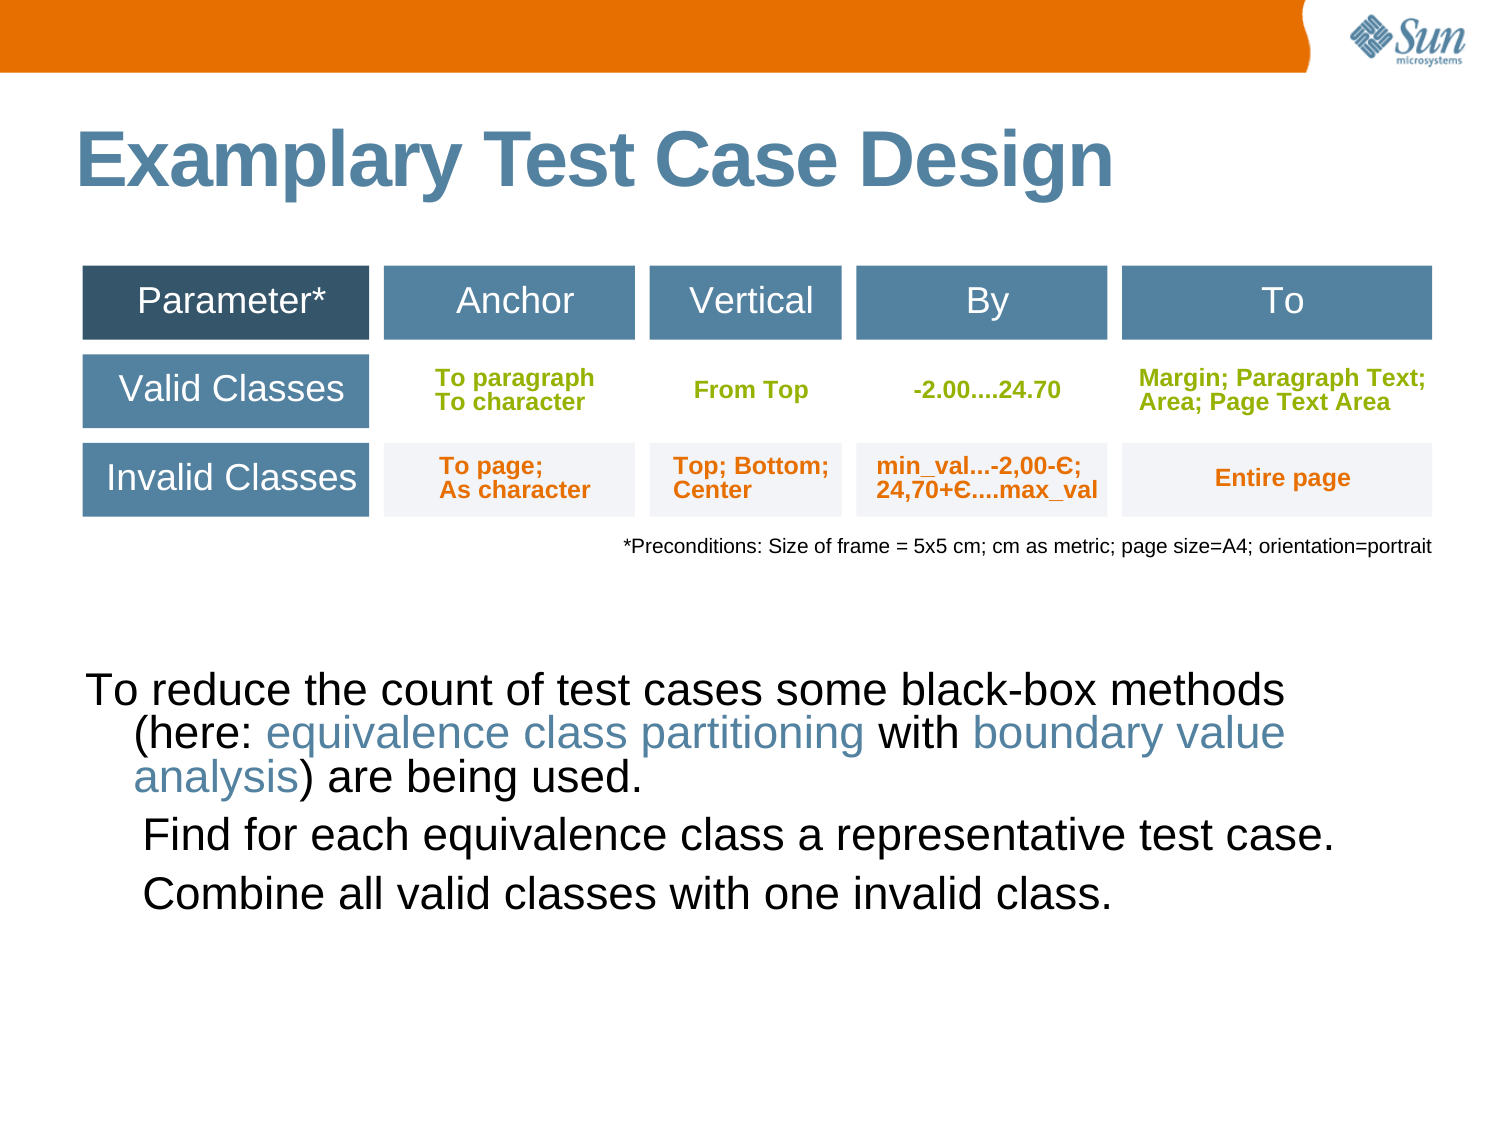

# Examplary Test Case Design
Parameter*
Anchor
Vertical
By
To
Valid Classes
To paragraph
To character
From Top
-2.00....24.70
Margin; Paragraph Text;
Area; Page Text Area
Invalid Classes
To page;
As character
Top; Bottom;
Center
min_val...-2,00-Є;
24,70+Є....max_val
Entire page
*Preconditions: Size of frame = 5x5 cm; cm as metric; page size=A4; orientation=portrait
To reduce the count of test cases some black-box methods (here: equivalence class partitioning with boundary value analysis) are being used.
Find for each equivalence class a representative test case.
Combine all valid classes with one invalid class.